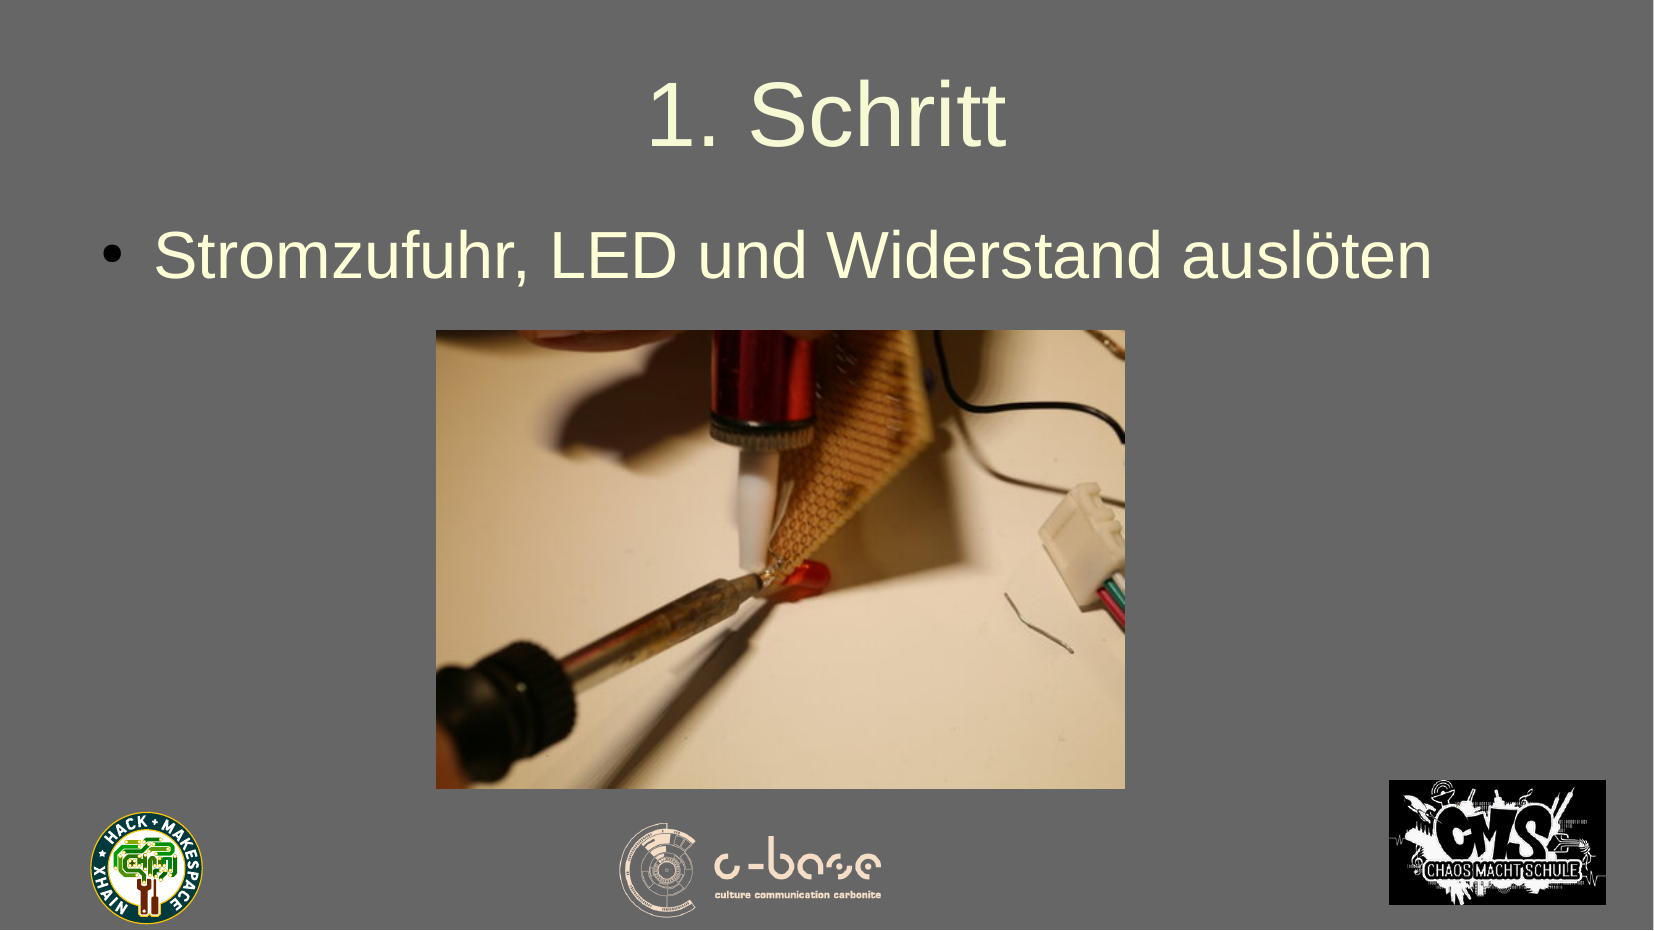

# 1. Schritt
Stromzufuhr, LED und Widerstand auslöten